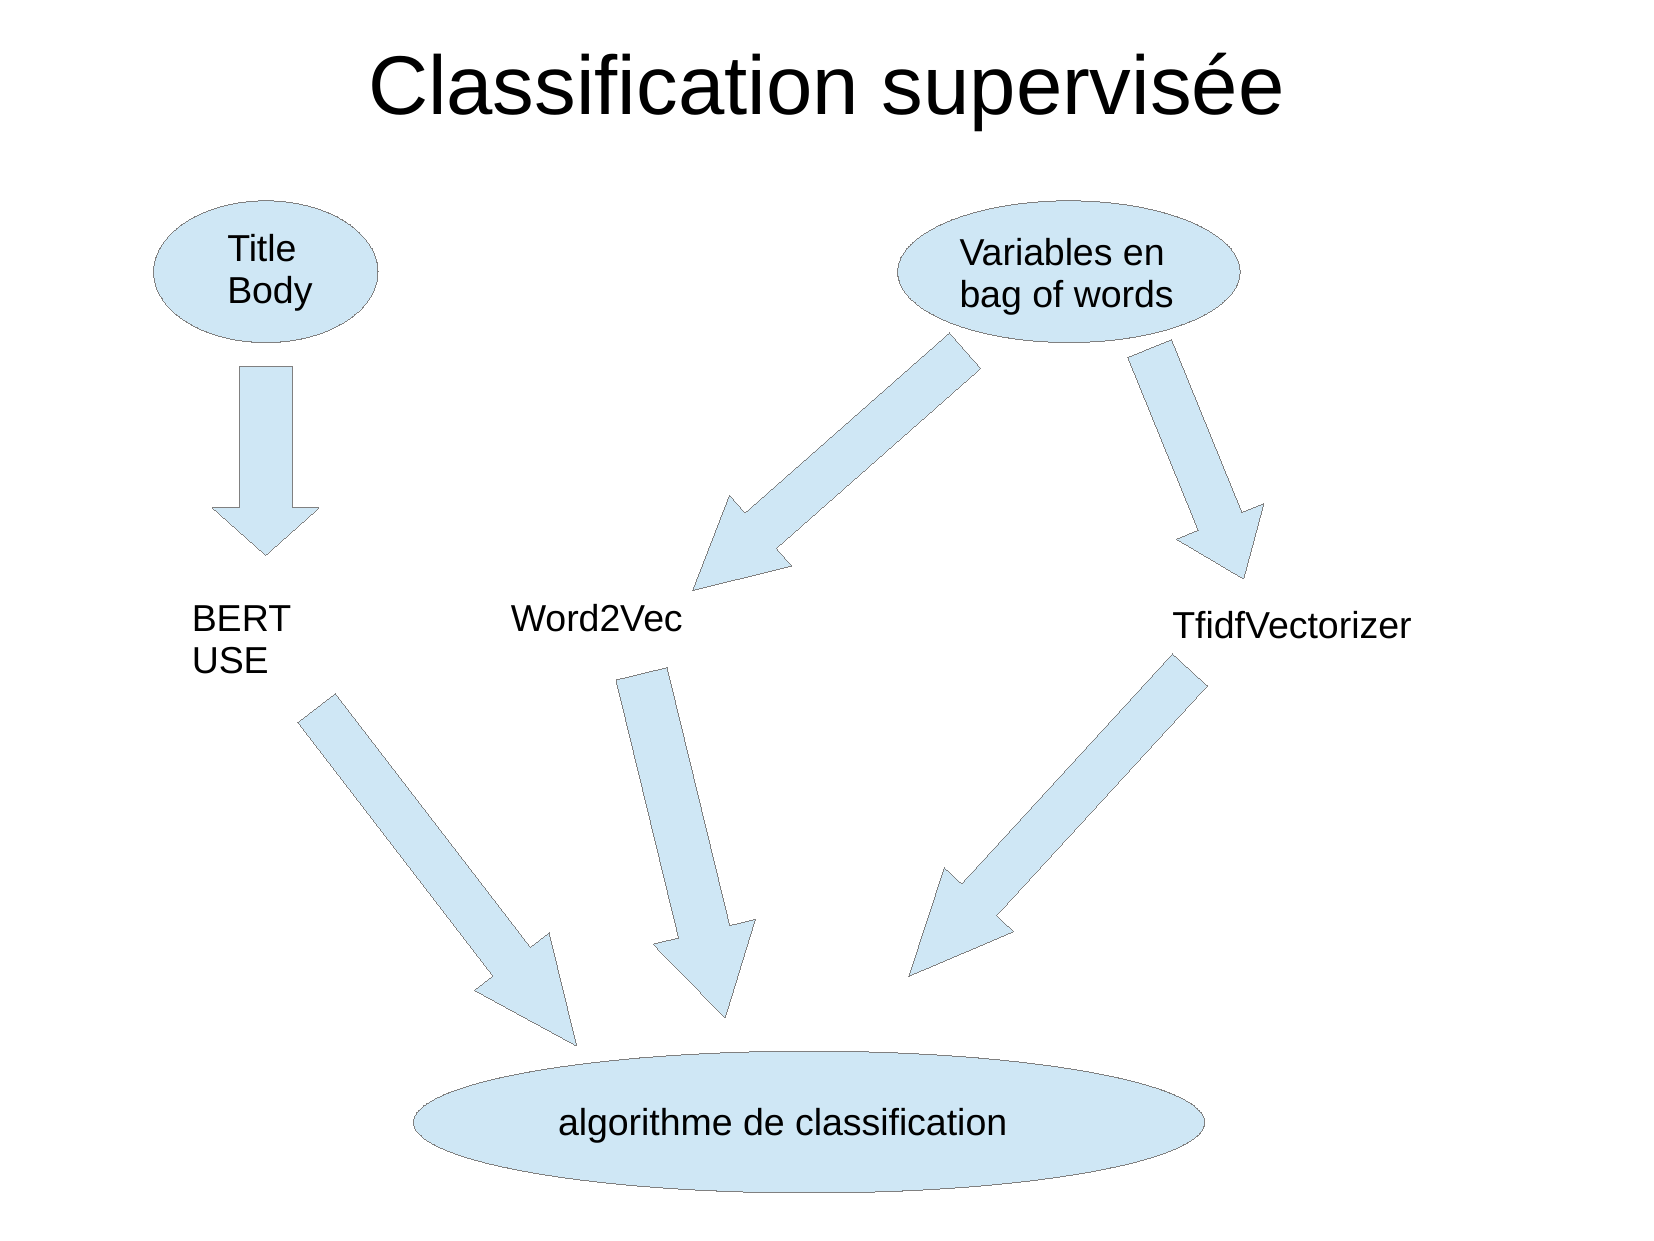

# Classification supervisée
Title
Body
Variables en bag of words
BERT
USE
Word2Vec
TfidfVectorizer
algorithme de classification